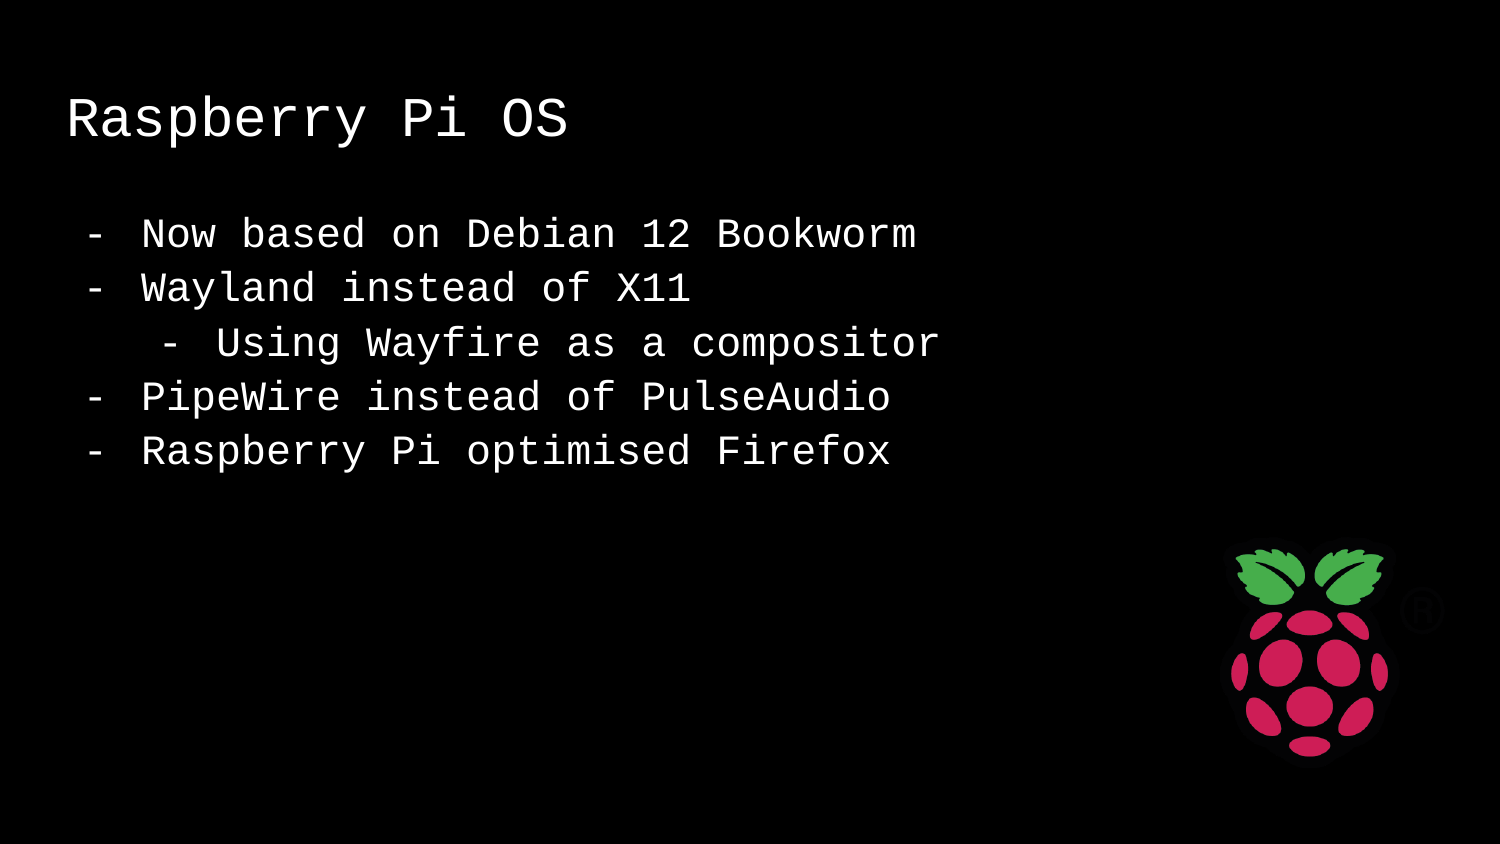

# Raspberry Pi OS
Now based on Debian 12 Bookworm
Wayland instead of X11
Using Wayfire as a compositor
PipeWire instead of PulseAudio
Raspberry Pi optimised Firefox